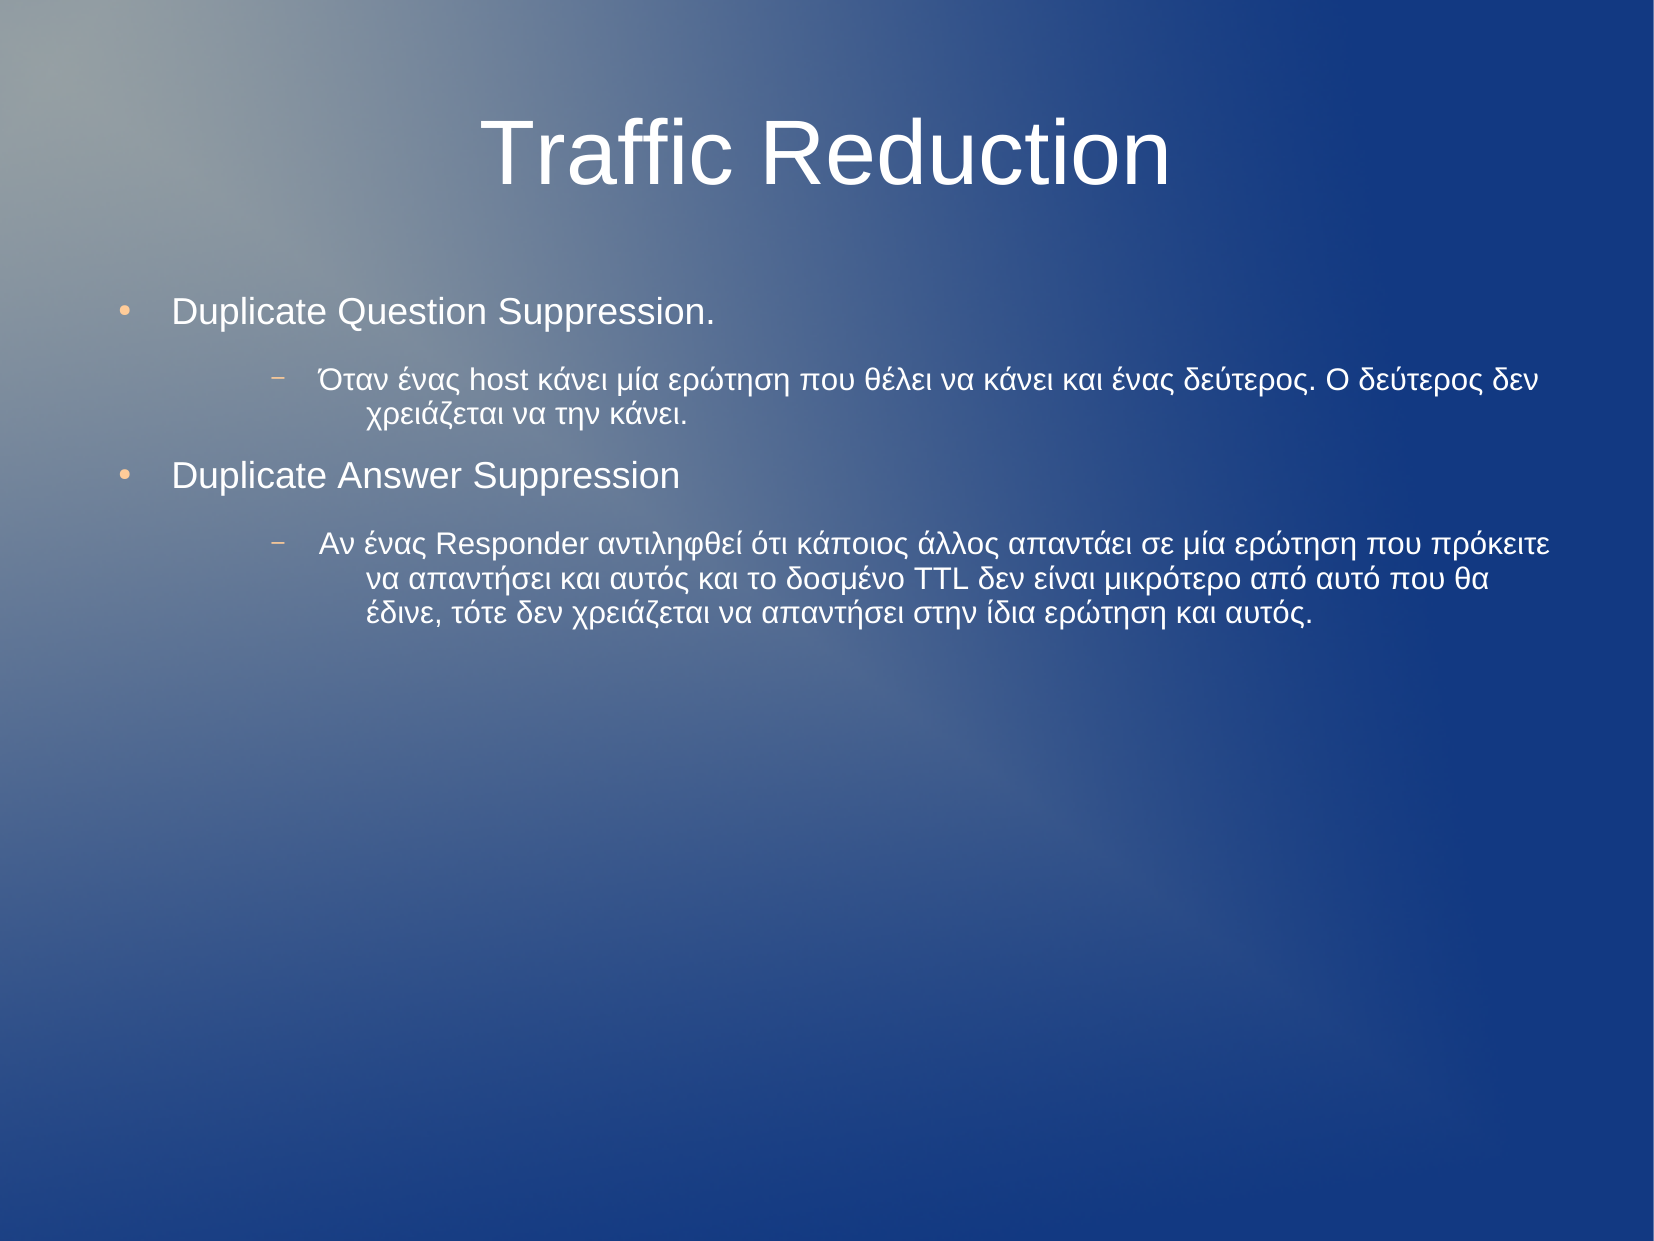

# Traffic Reduction
Duplicate Question Suppression.
Όταν ένας host κάνει μία ερώτηση που θέλει να κάνει και ένας δεύτερος. Ο δεύτερος δεν χρειάζεται να την κάνει.
Duplicate Answer Suppression
Αν ένας Responder αντιληφθεί ότι κάποιος άλλος απαντάει σε μία ερώτηση που πρόκειτε να απαντήσει και αυτός και το δοσμένο TTL δεν είναι μικρότερο από αυτό που θα έδινε, τότε δεν χρειάζεται να απαντήσει στην ίδια ερώτηση και αυτός.